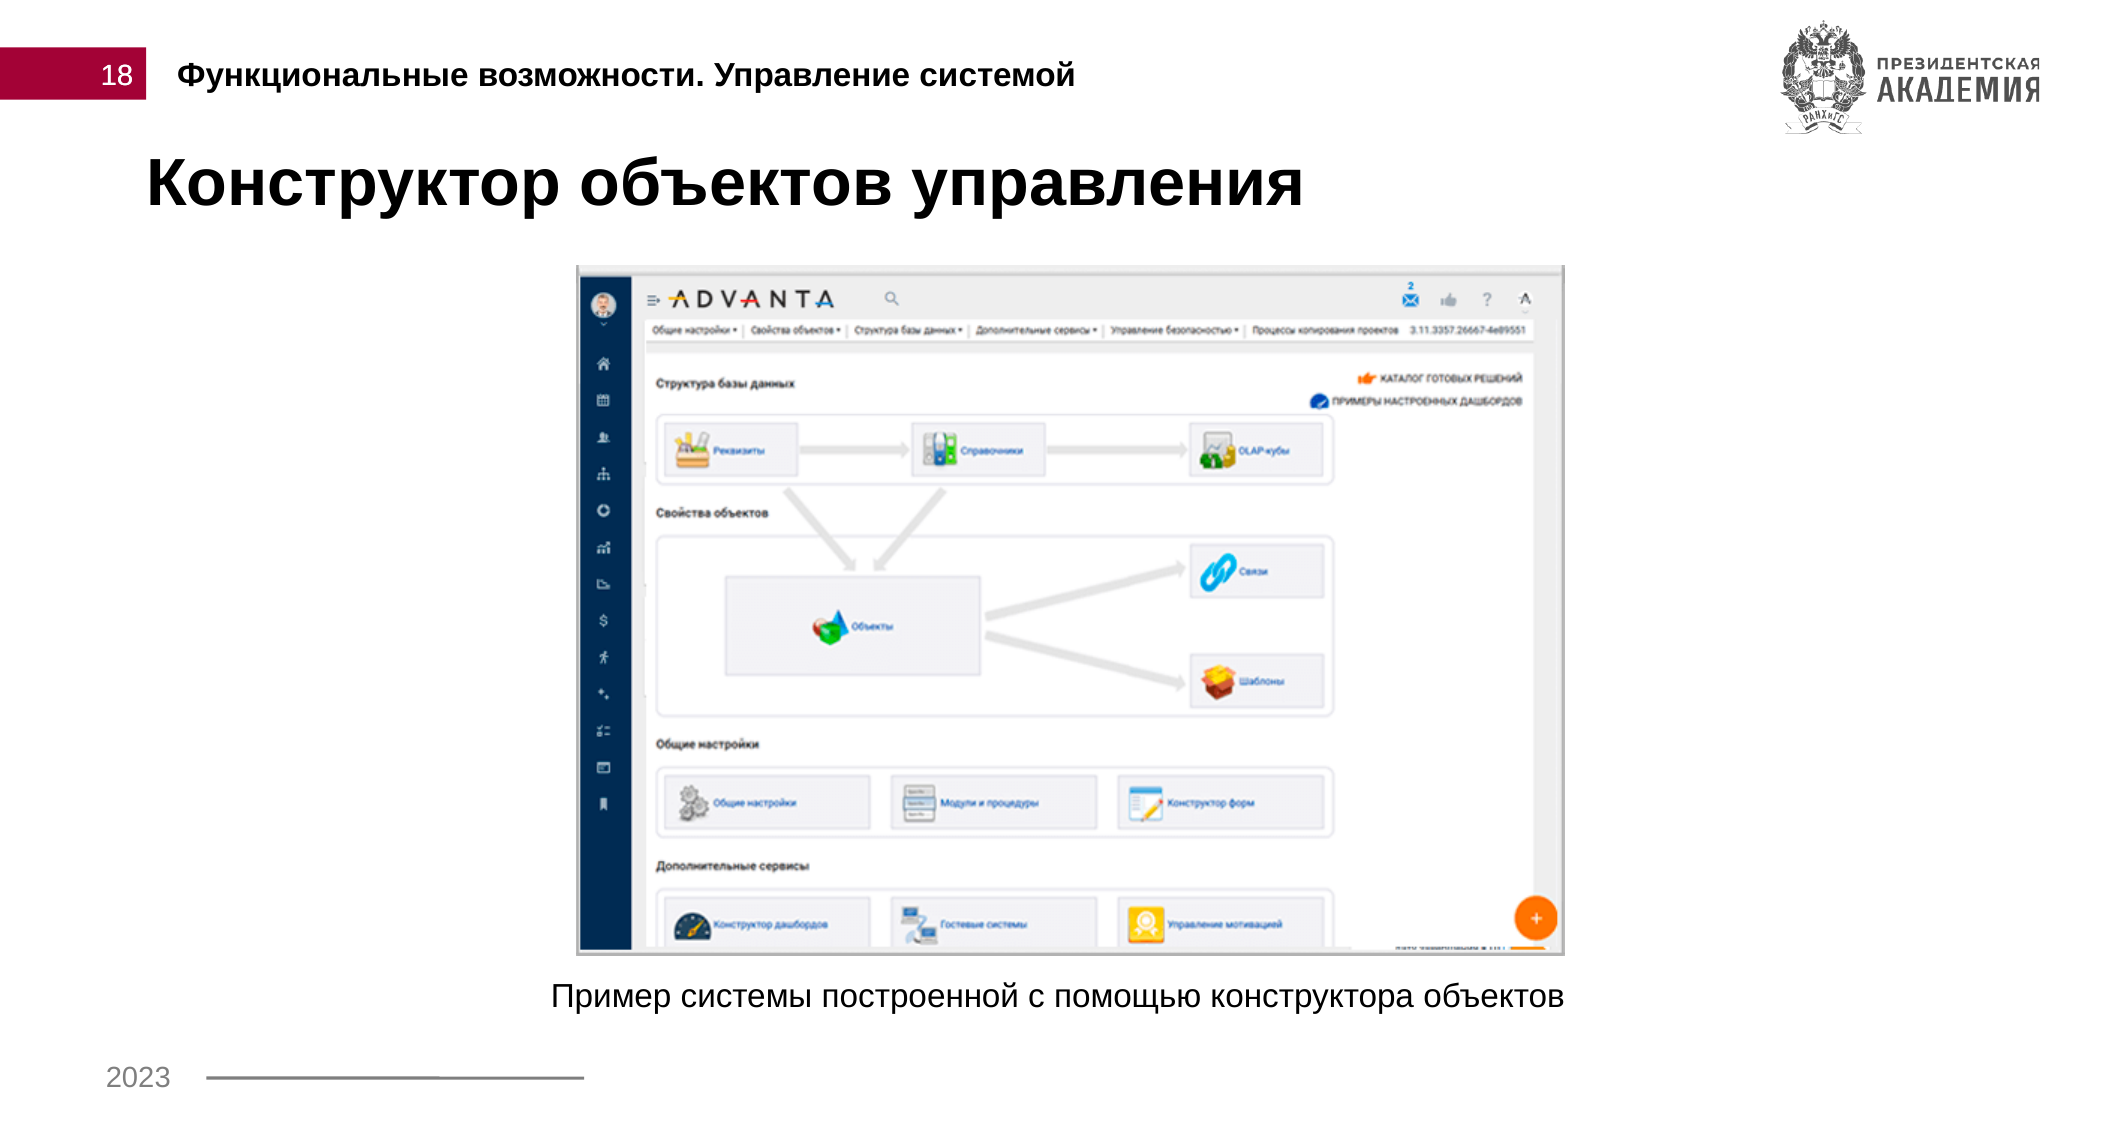

Функциональные возможности. Управление системой
# Конструктор объектов управления
Пример системы построенной с помощью конструктора объектов